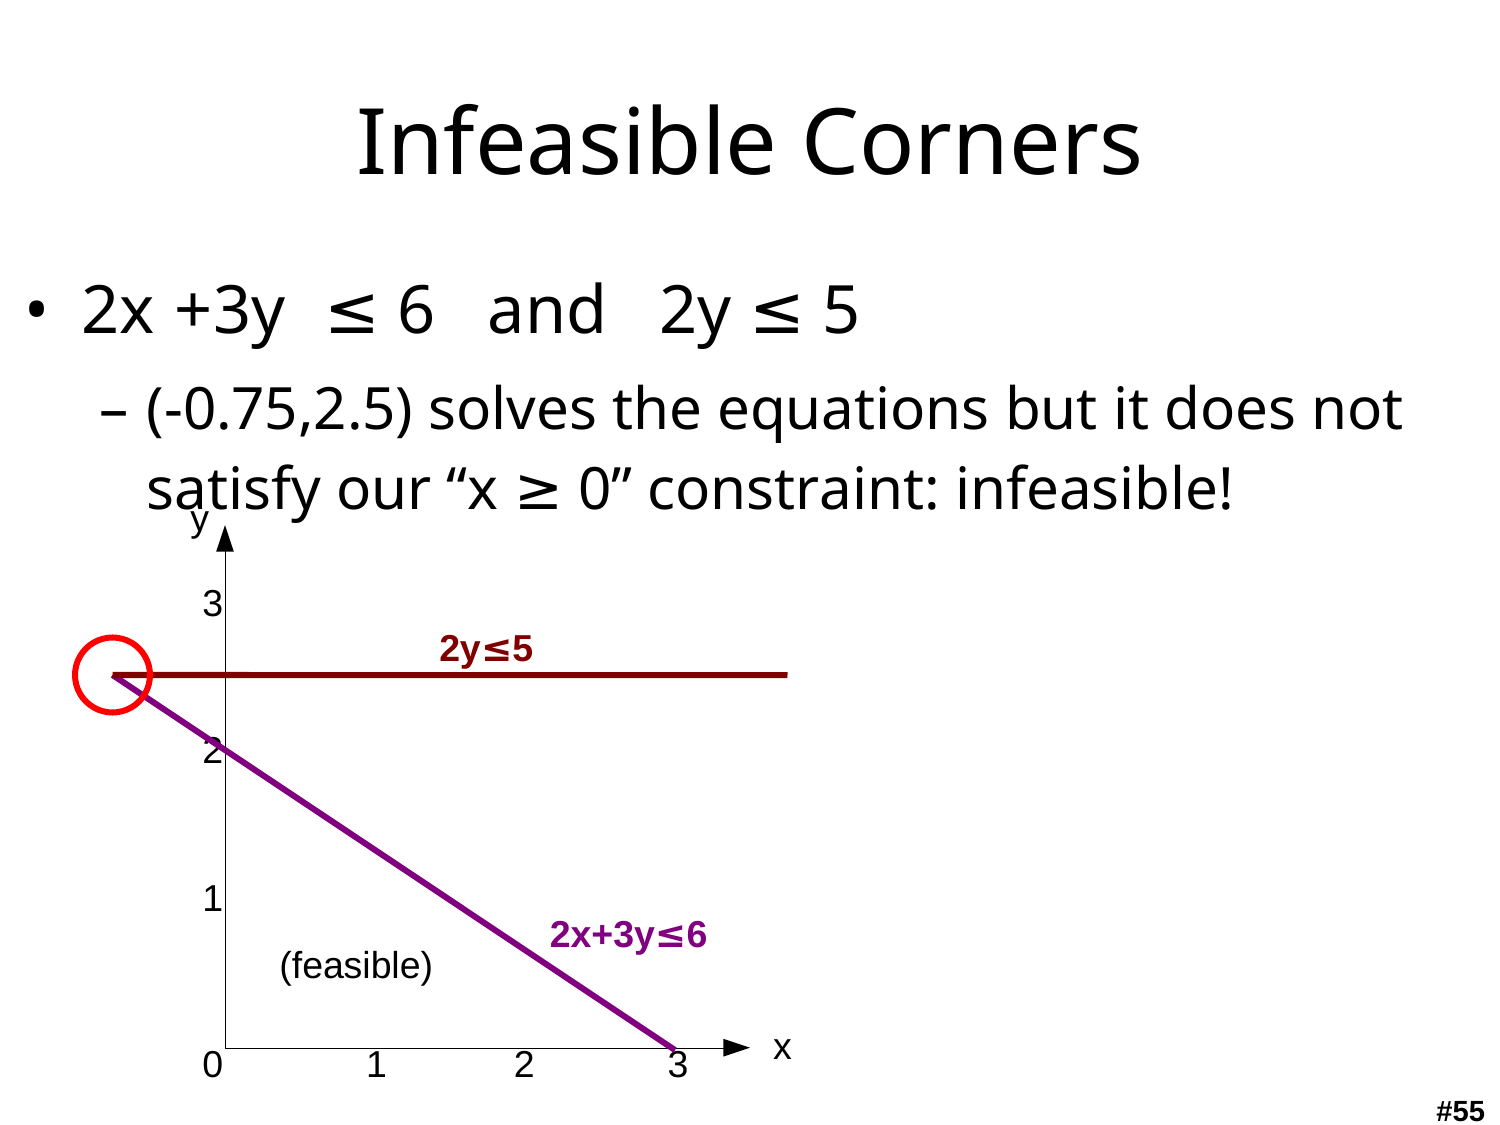

# Infeasible Corners
2x	+3y	≤ 6 and 2y ≤ 5
(-0.75,2.5) solves the equations but it does not satisfy our “x ≥ 0” constraint: infeasible!
y
3
2y≤5
2
1
2x+3y≤6
(feasible)
x
0
1
2
3
55